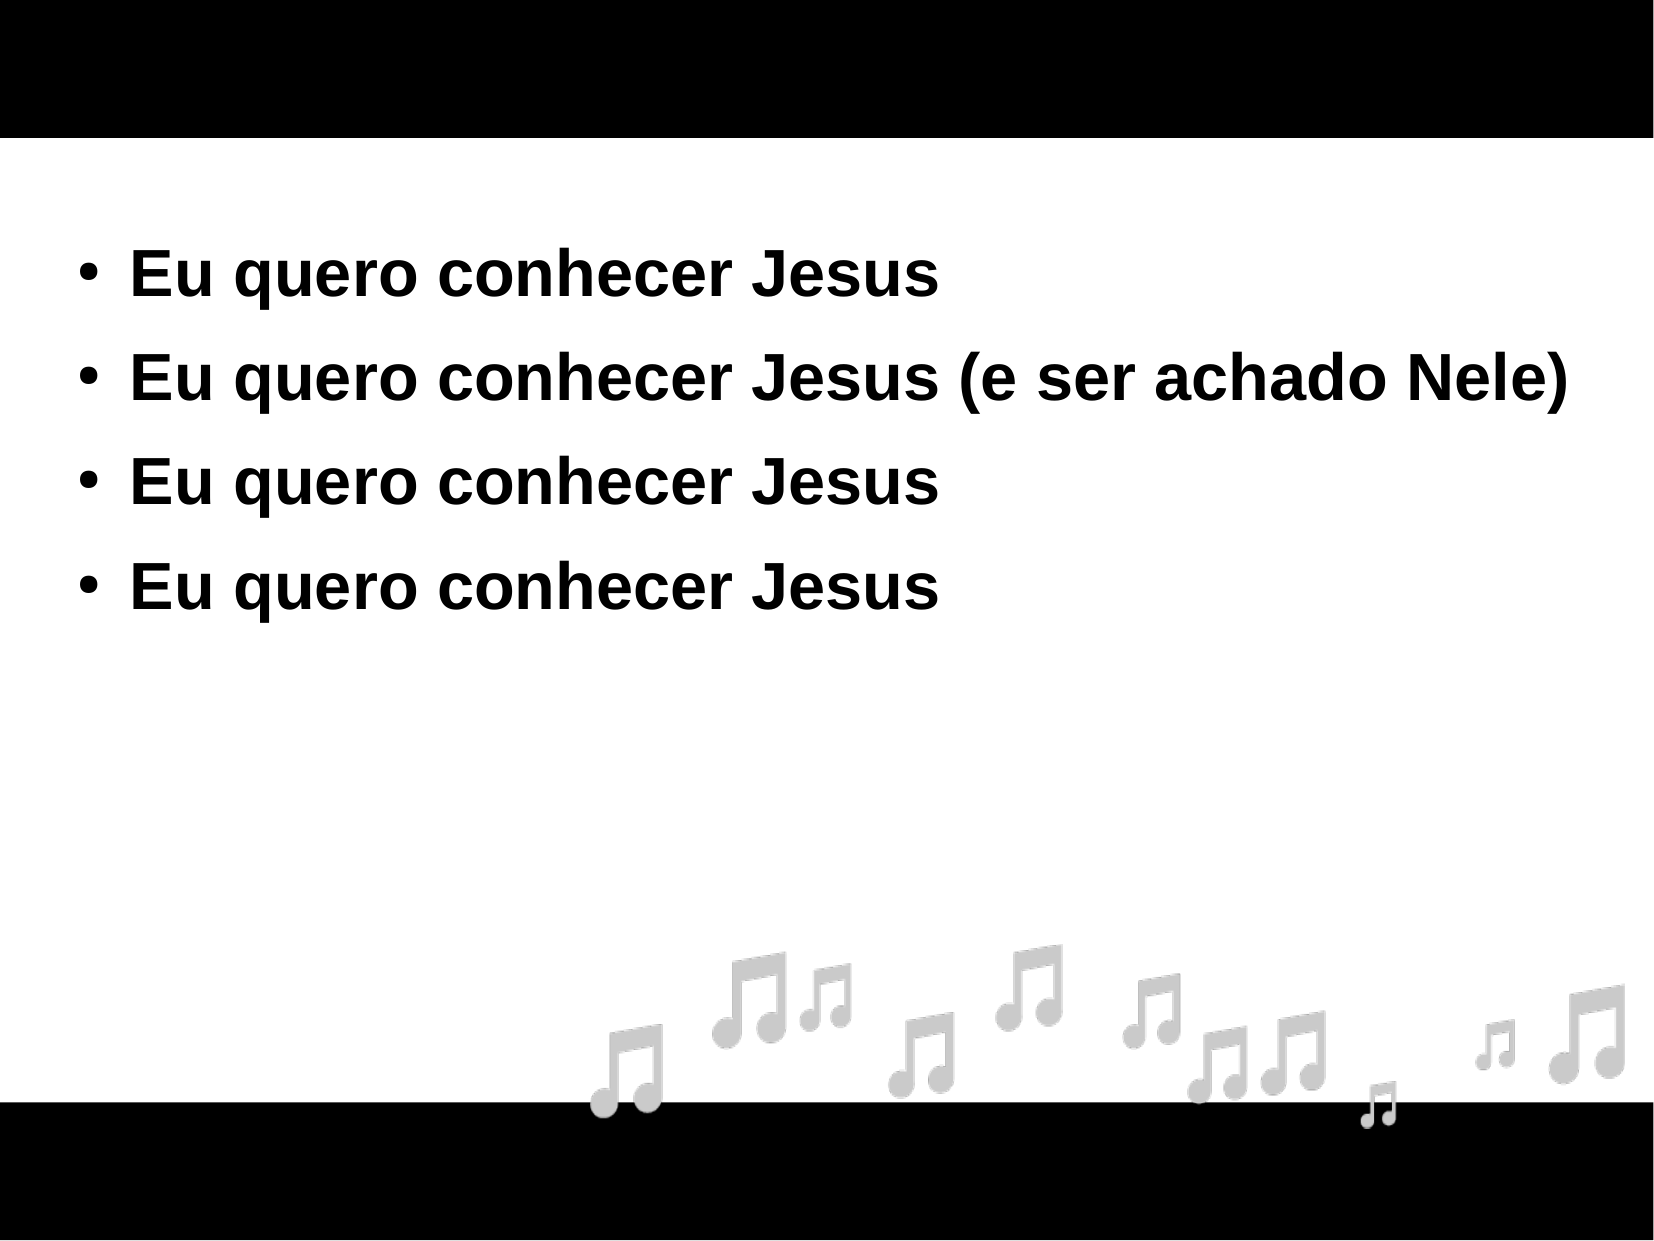

# Eu quero conhecer Jesus
Eu quero conhecer Jesus (e ser achado Nele)
Eu quero conhecer Jesus
Eu quero conhecer Jesus